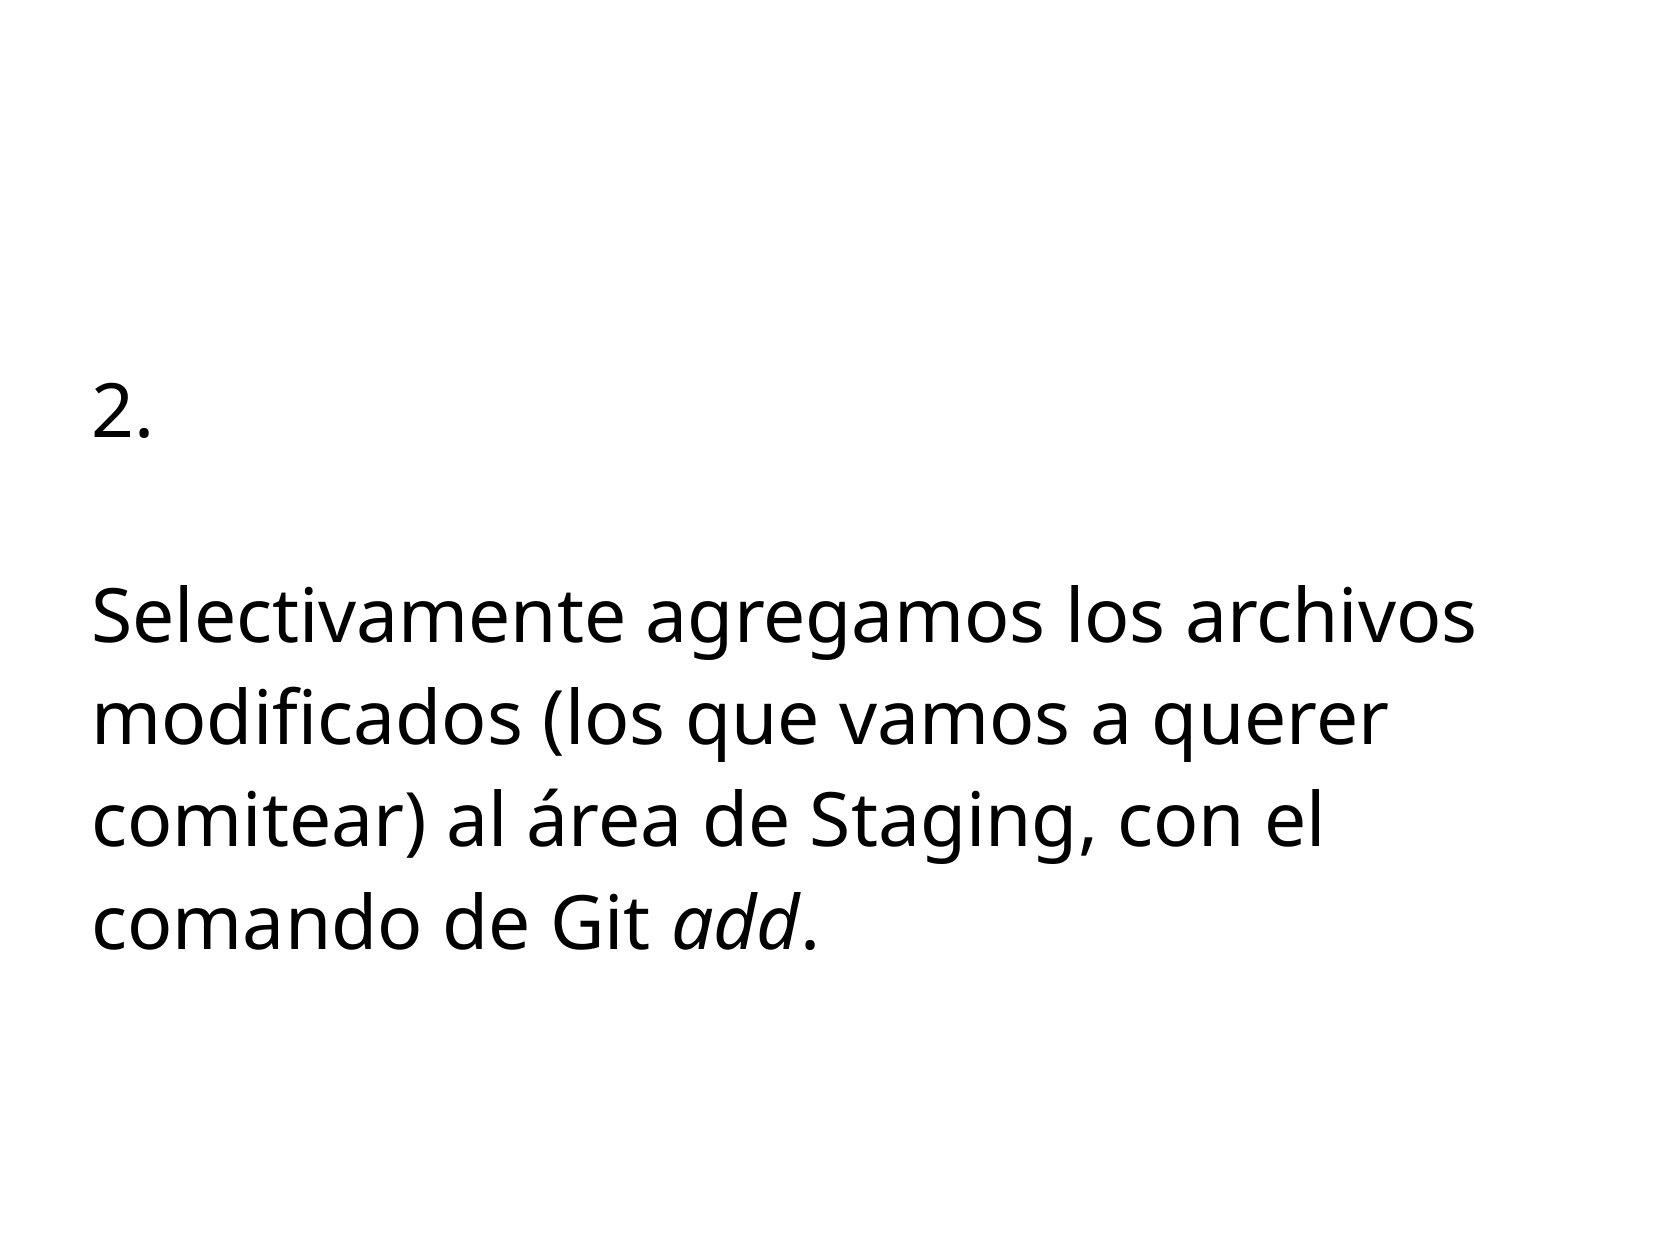

2.
Selectivamente agregamos los archivos modificados (los que vamos a querer comitear) al área de Staging, con el comando de Git add.